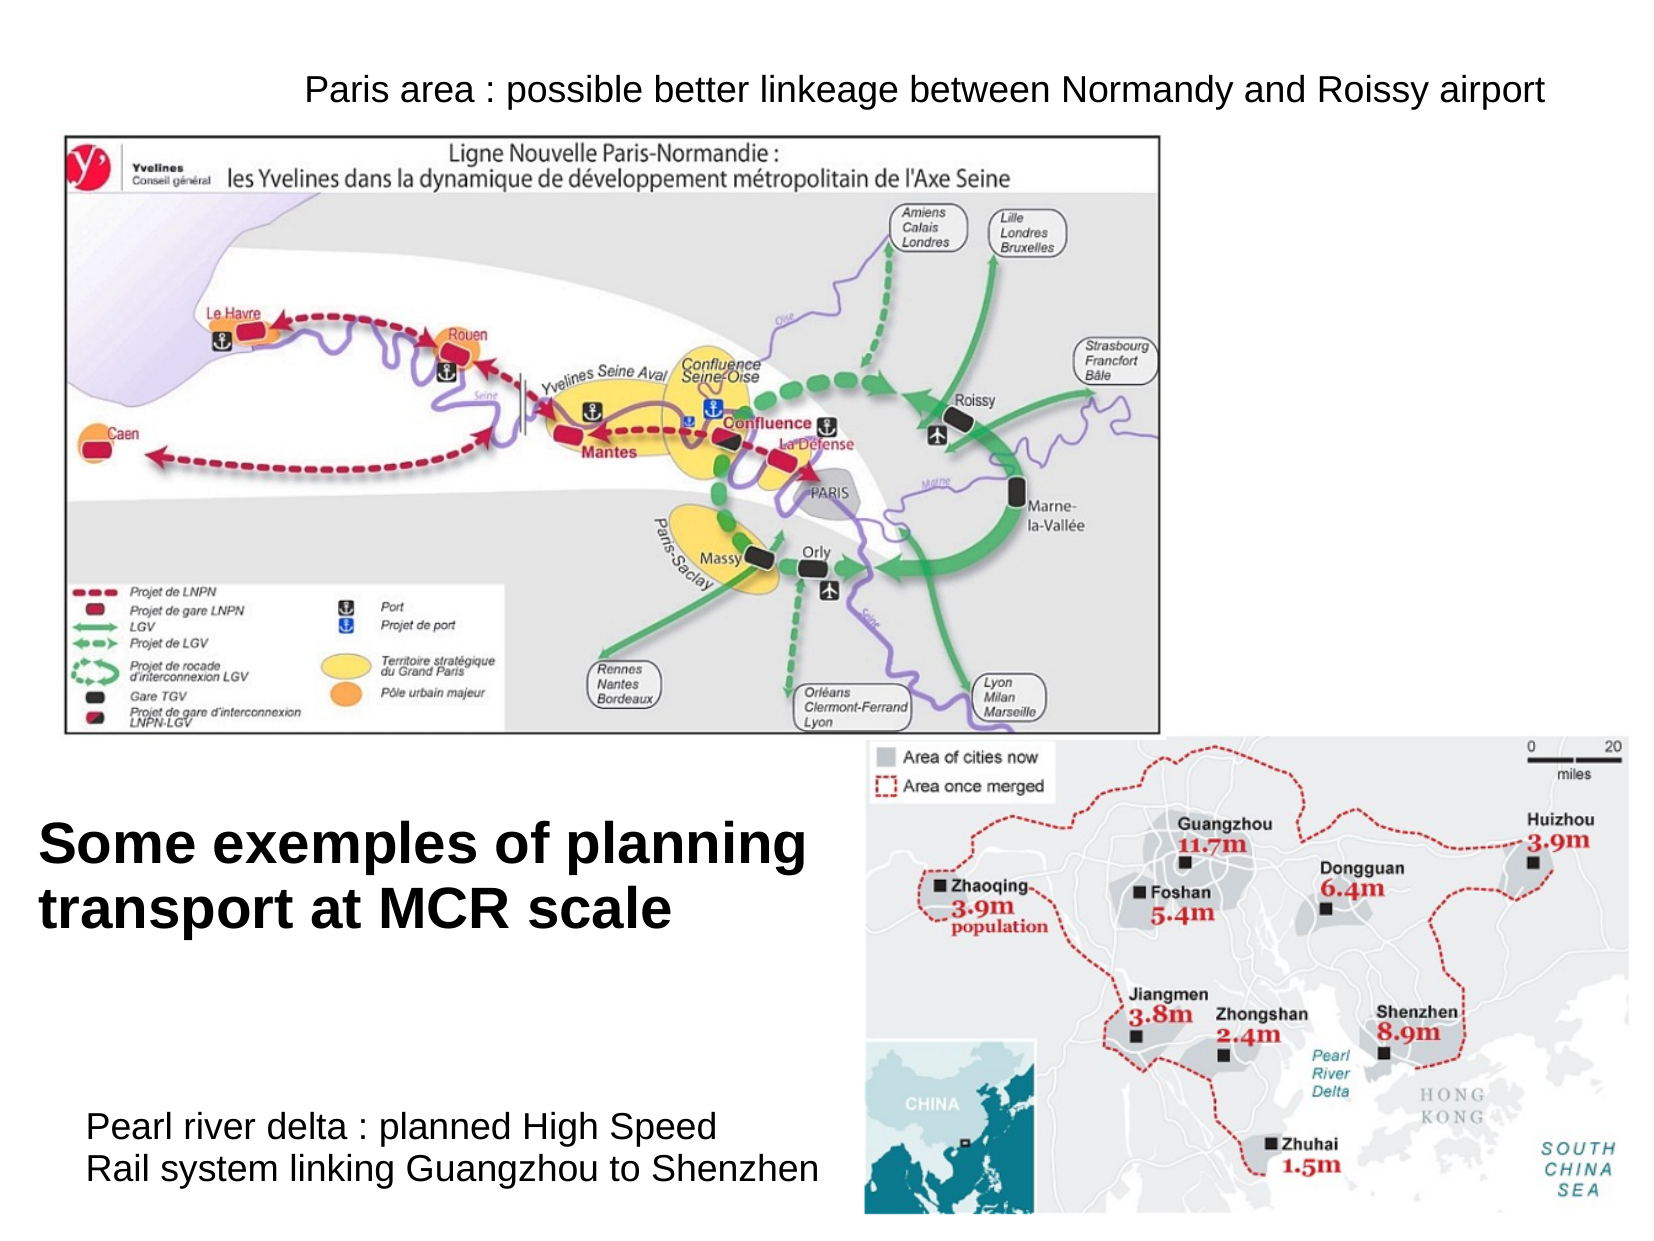

Paris area : possible better linkeage between Normandy and Roissy airport
Some exemples of planning
transport at MCR scale
Pearl river delta : planned High Speed
Rail system linking Guangzhou to Shenzhen
7